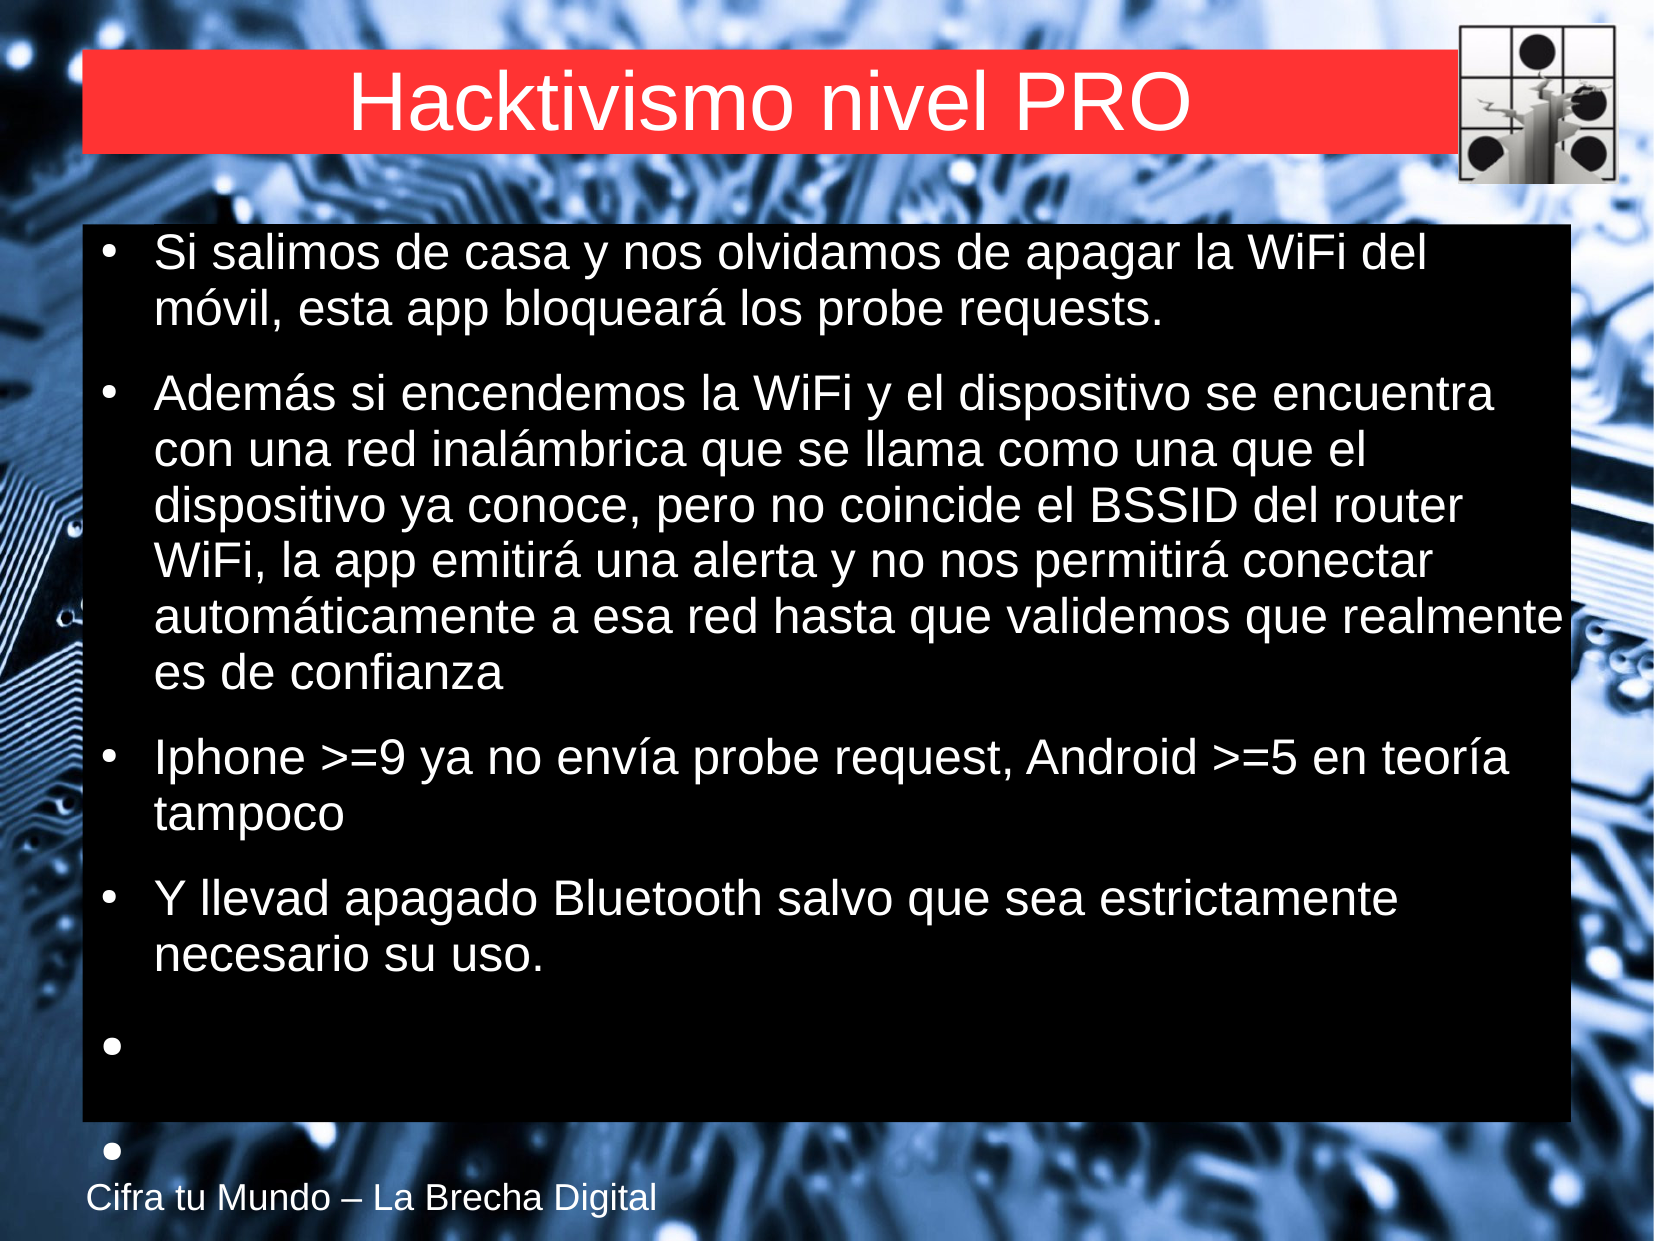

Tráfico de datos seguro con Tor y/o VPN
Hacktivismo nivel PRO
# Si salimos de casa y nos olvidamos de apagar la WiFi del móvil, esta app bloqueará los probe requests.
Además si encendemos la WiFi y el dispositivo se encuentra con una red inalámbrica que se llama como una que el dispositivo ya conoce, pero no coincide el BSSID del router WiFi, la app emitirá una alerta y no nos permitirá conectar automáticamente a esa red hasta que validemos que realmente es de confianza
Iphone >=9 ya no envía probe request, Android >=5 en teoría tampoco
Y llevad apagado Bluetooth salvo que sea estrictamente necesario su uso.
Cifra tu Mundo – La Brecha Digital